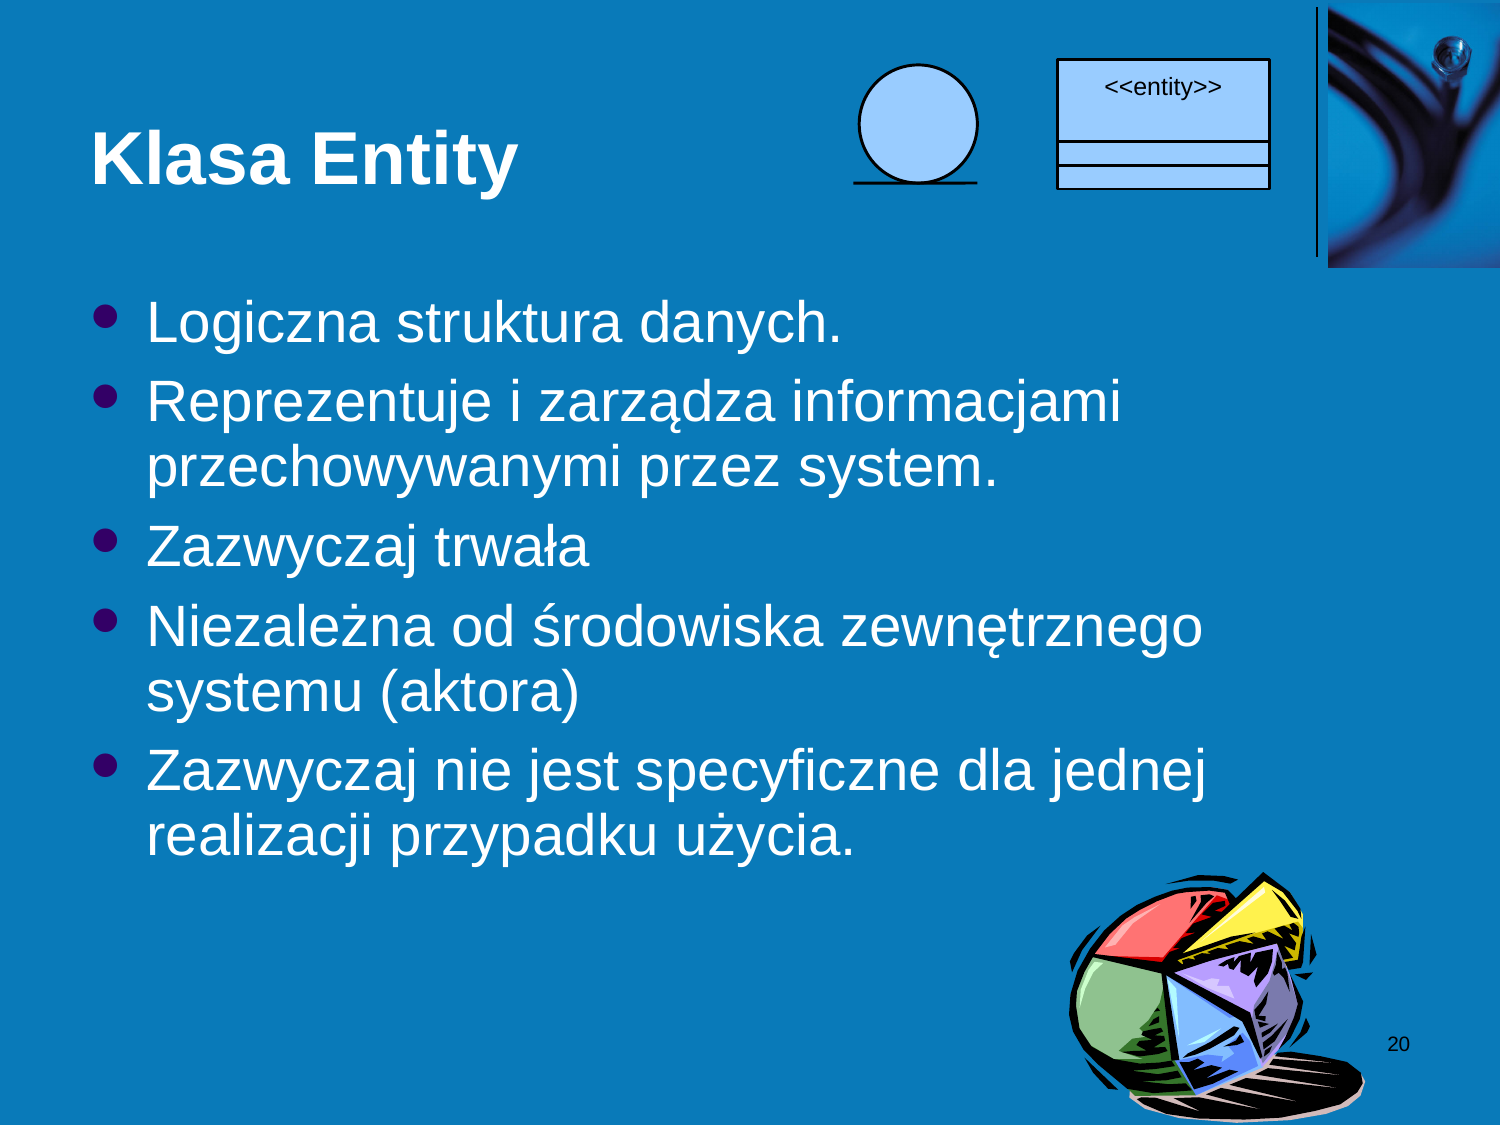

# Klasa Entity
<<entity>>
Logiczna struktura danych.
Reprezentuje i zarządza informacjami przechowywanymi przez system.
Zazwyczaj trwała
Niezależna od środowiska zewnętrznego systemu (aktora)
Zazwyczaj nie jest specyficzne dla jednej realizacji przypadku użycia.
20